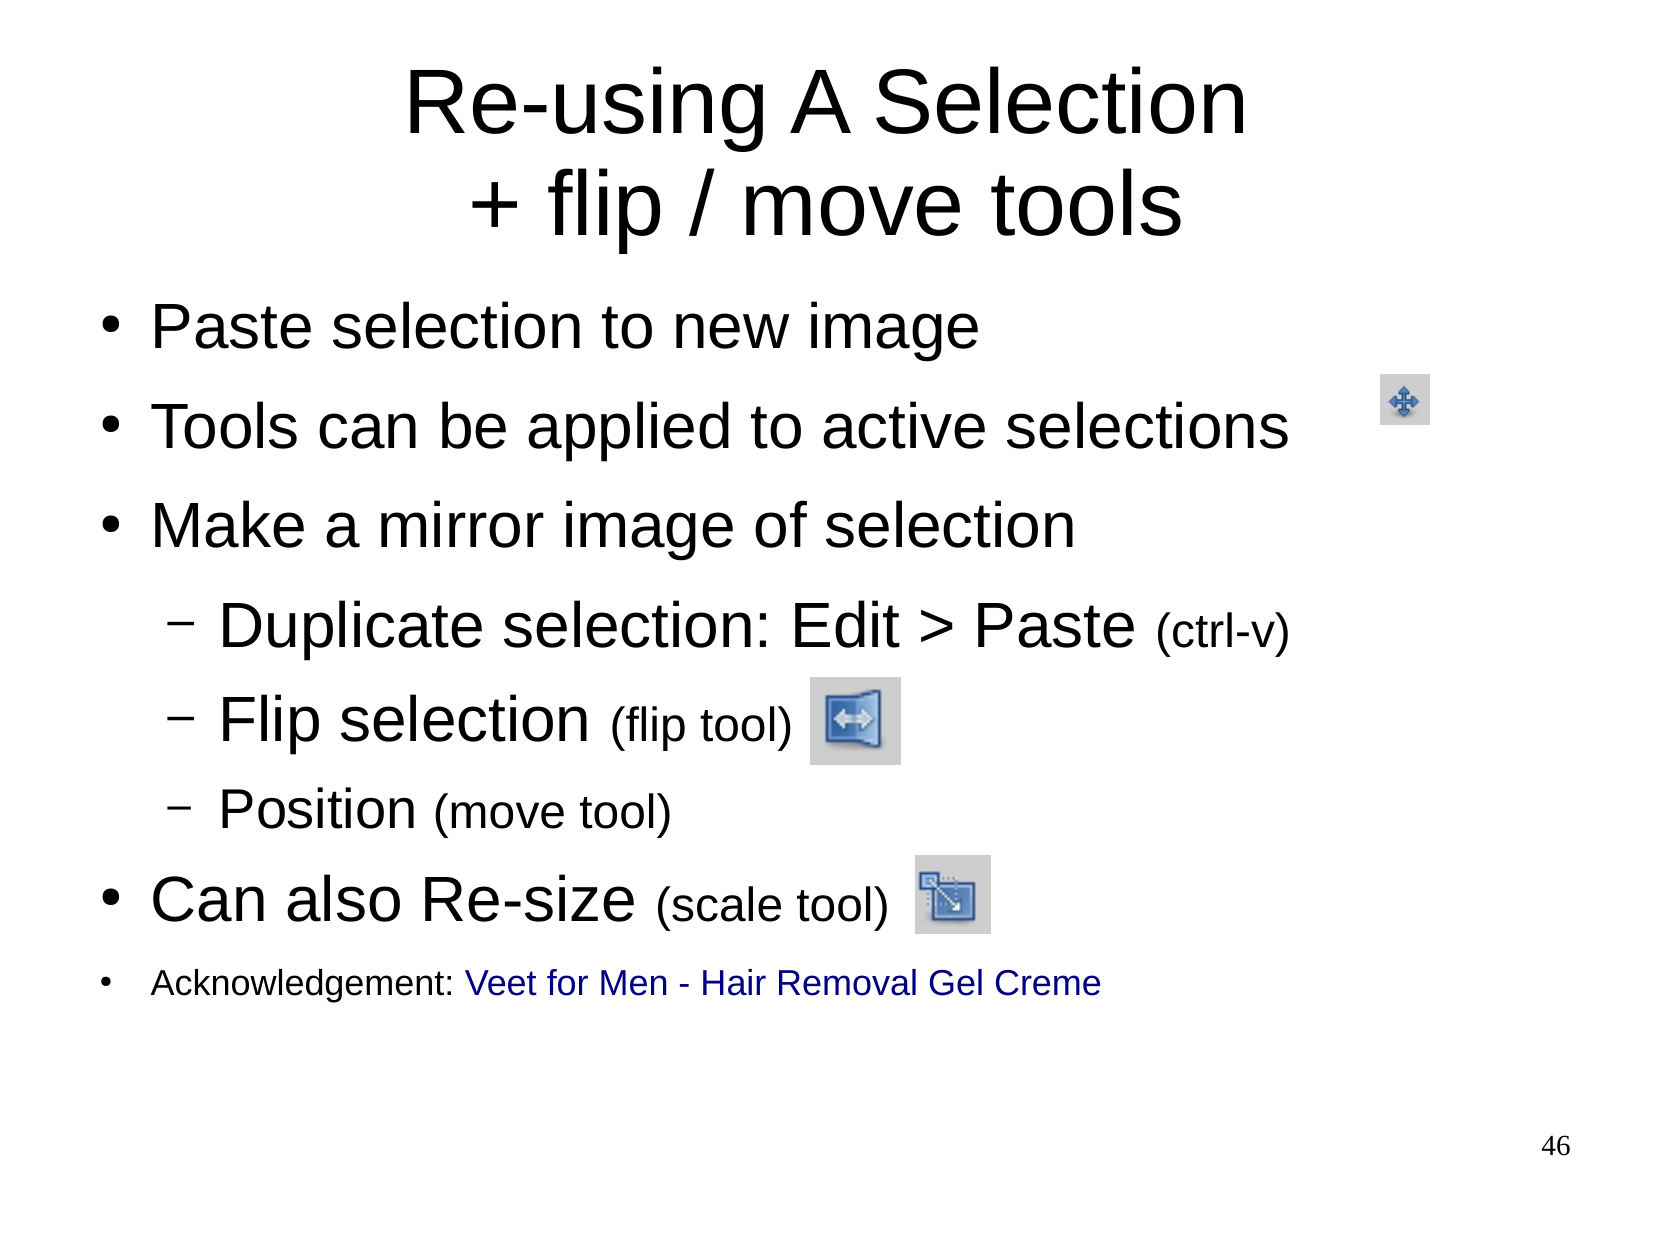

# Re-using A Selection + flip / move tools
Paste selection to new image
Tools can be applied to active selections
Make a mirror image of selection
Duplicate selection: Edit > Paste (ctrl-v)
Flip selection (flip tool)
Position (move tool)
Can also Re-size (scale tool)
Acknowledgement: Veet for Men - Hair Removal Gel Creme
46